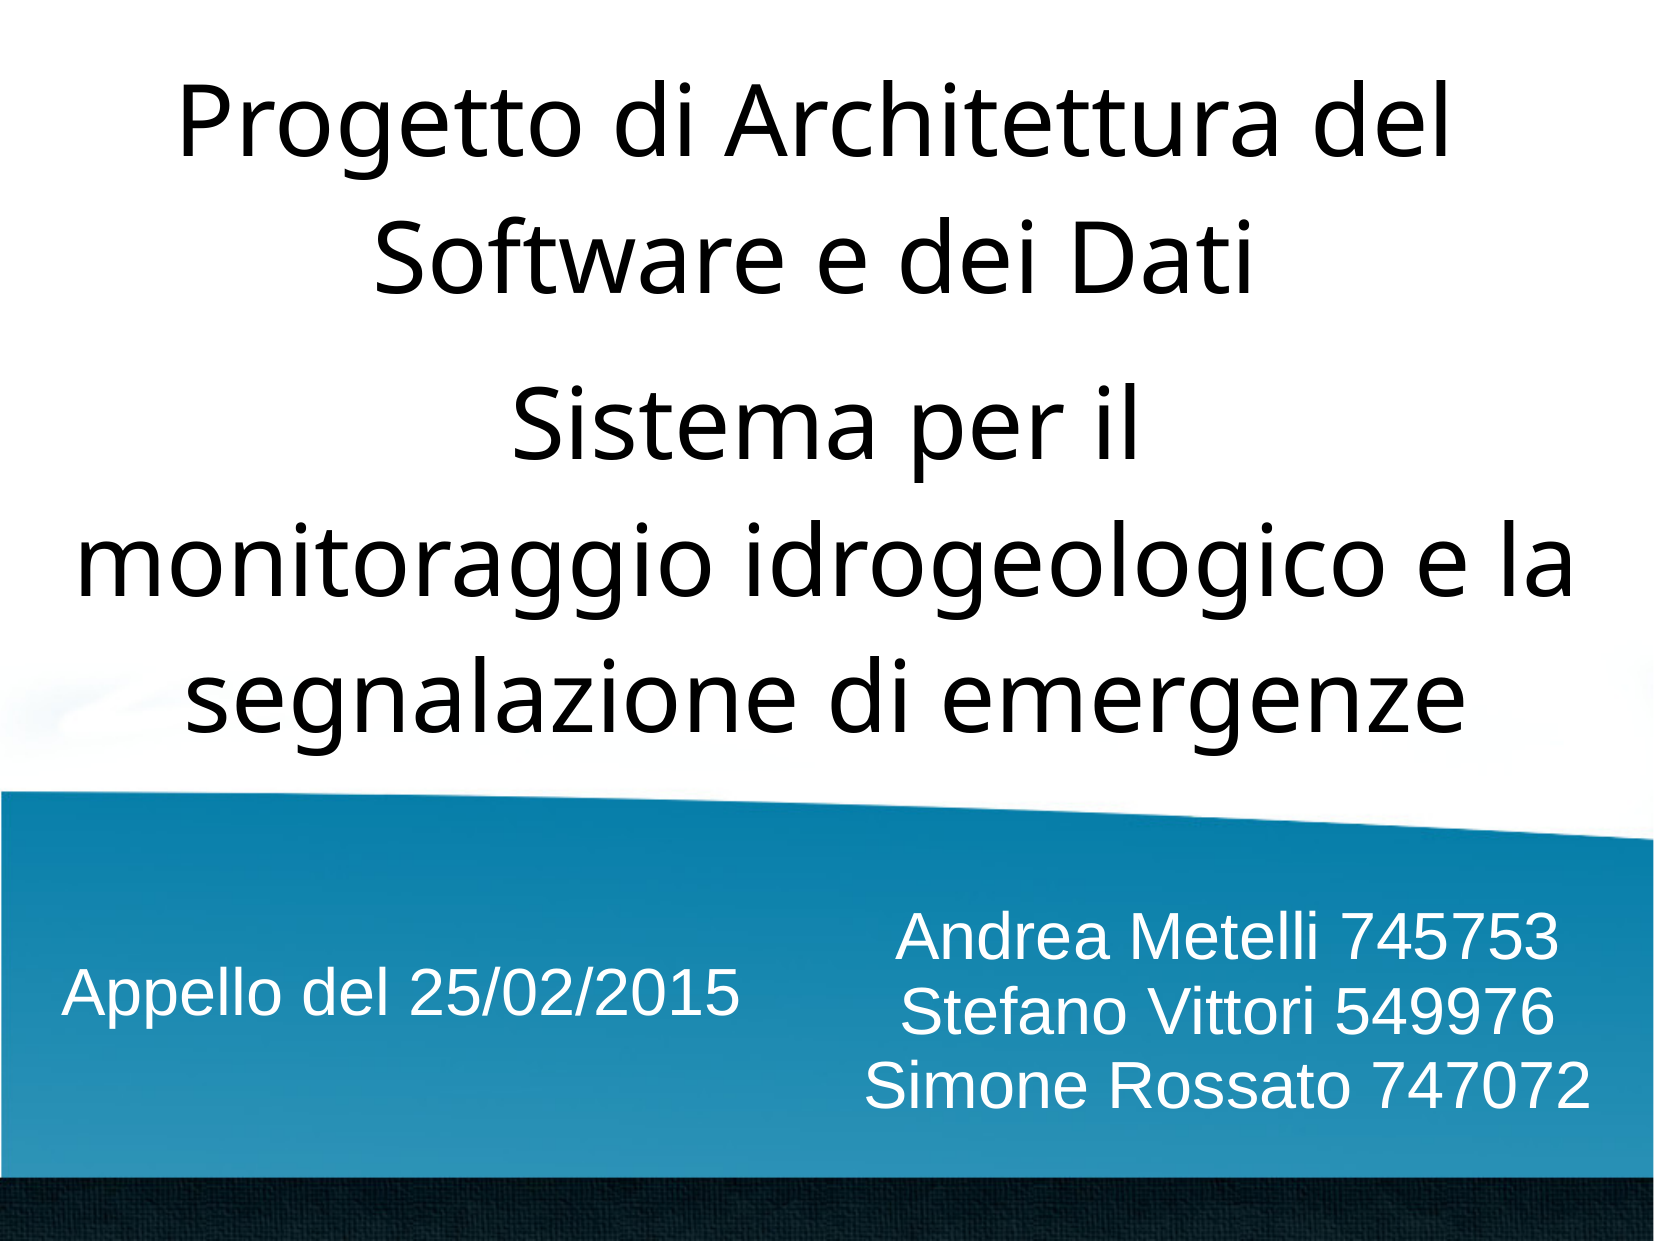

# Progetto di Architettura del Software e dei Dati
Sistema per il
monitoraggio idrogeologico e la
segnalazione di emergenze
Andrea Metelli 745753
Stefano Vittori 549976
Simone Rossato 747072
Appello del 25/02/2015